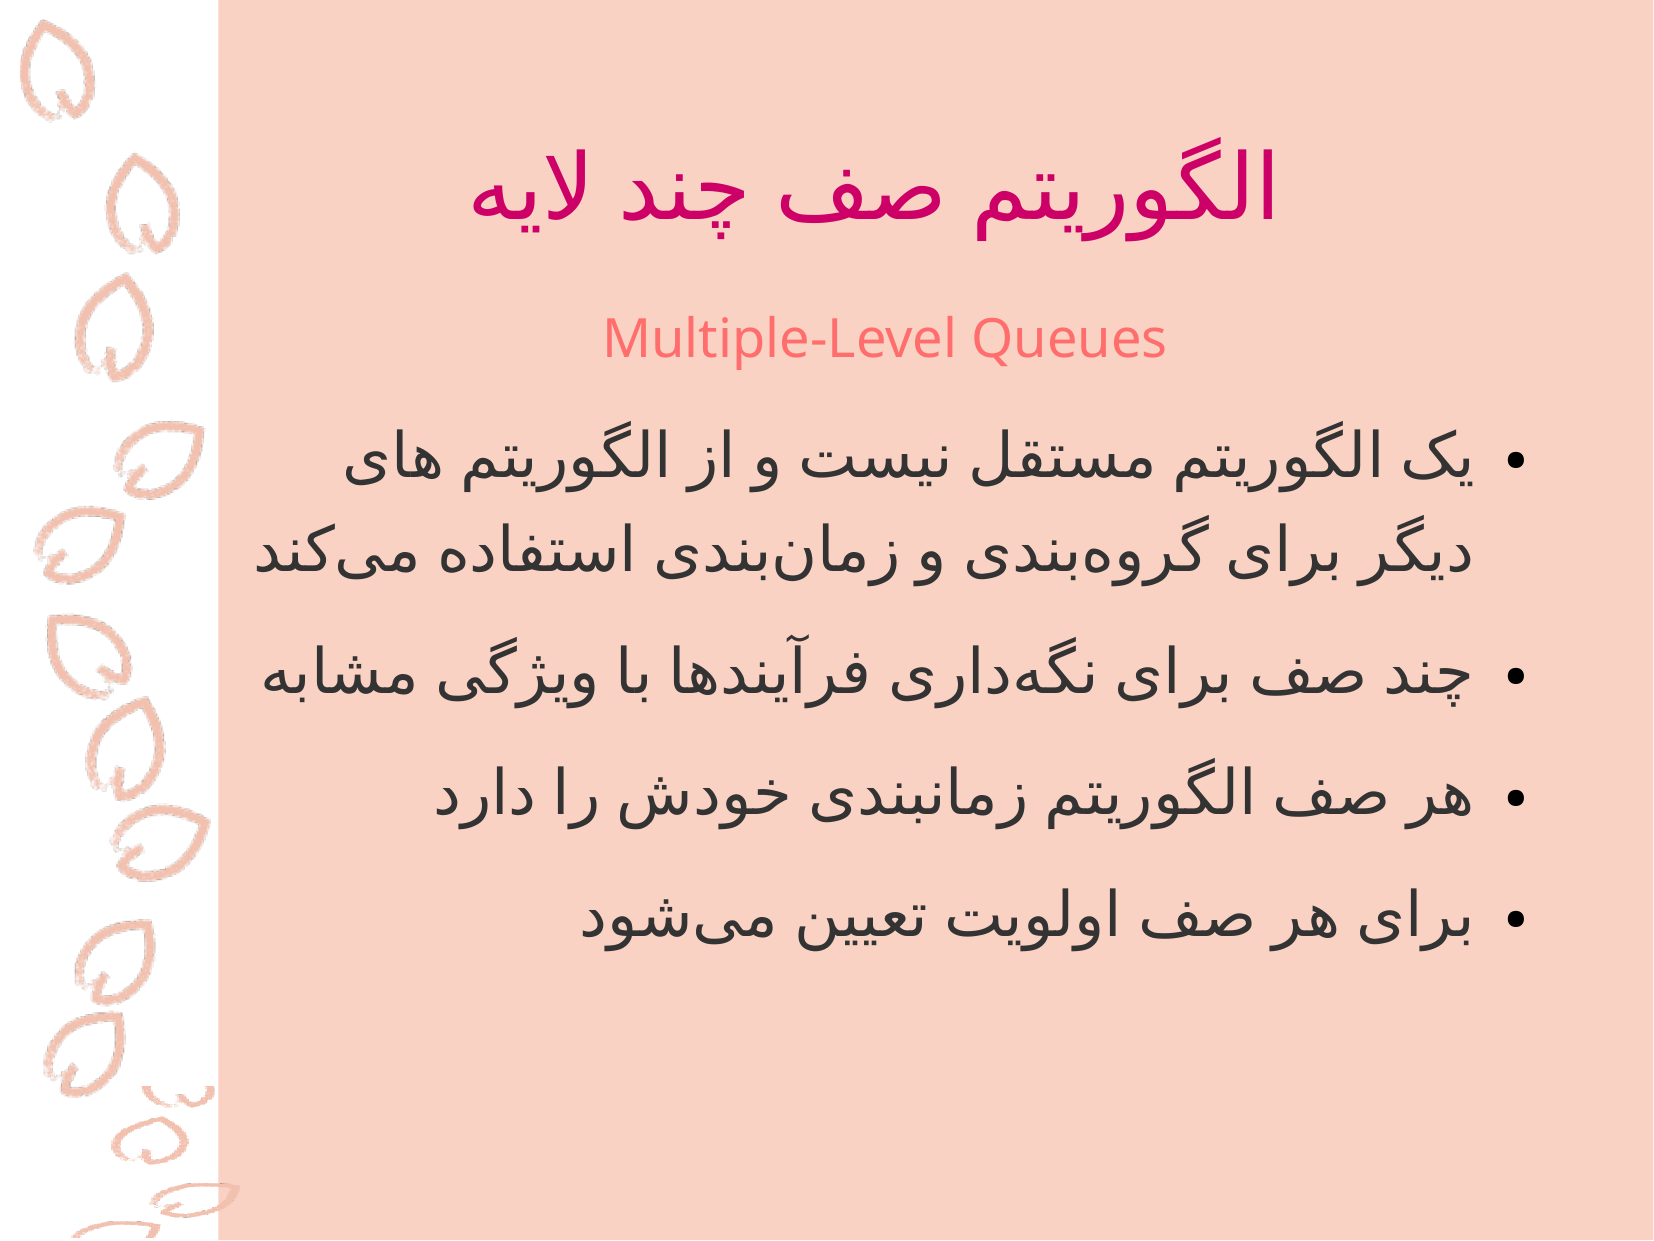

# الگوریتم صف چند لایه
Multiple-Level Queues
یک الگوریتم مستقل نیست و از الگوریتم های دیگر برای گروه‌بندی و زمان‌بندی استفاده می‌کند
چند صف برای نگه‌داری فرآیندها با ویژگی مشابه
هر صف الگوریتم زمانبندی خودش را دارد
برای هر صف اولویت تعیین می‌شود